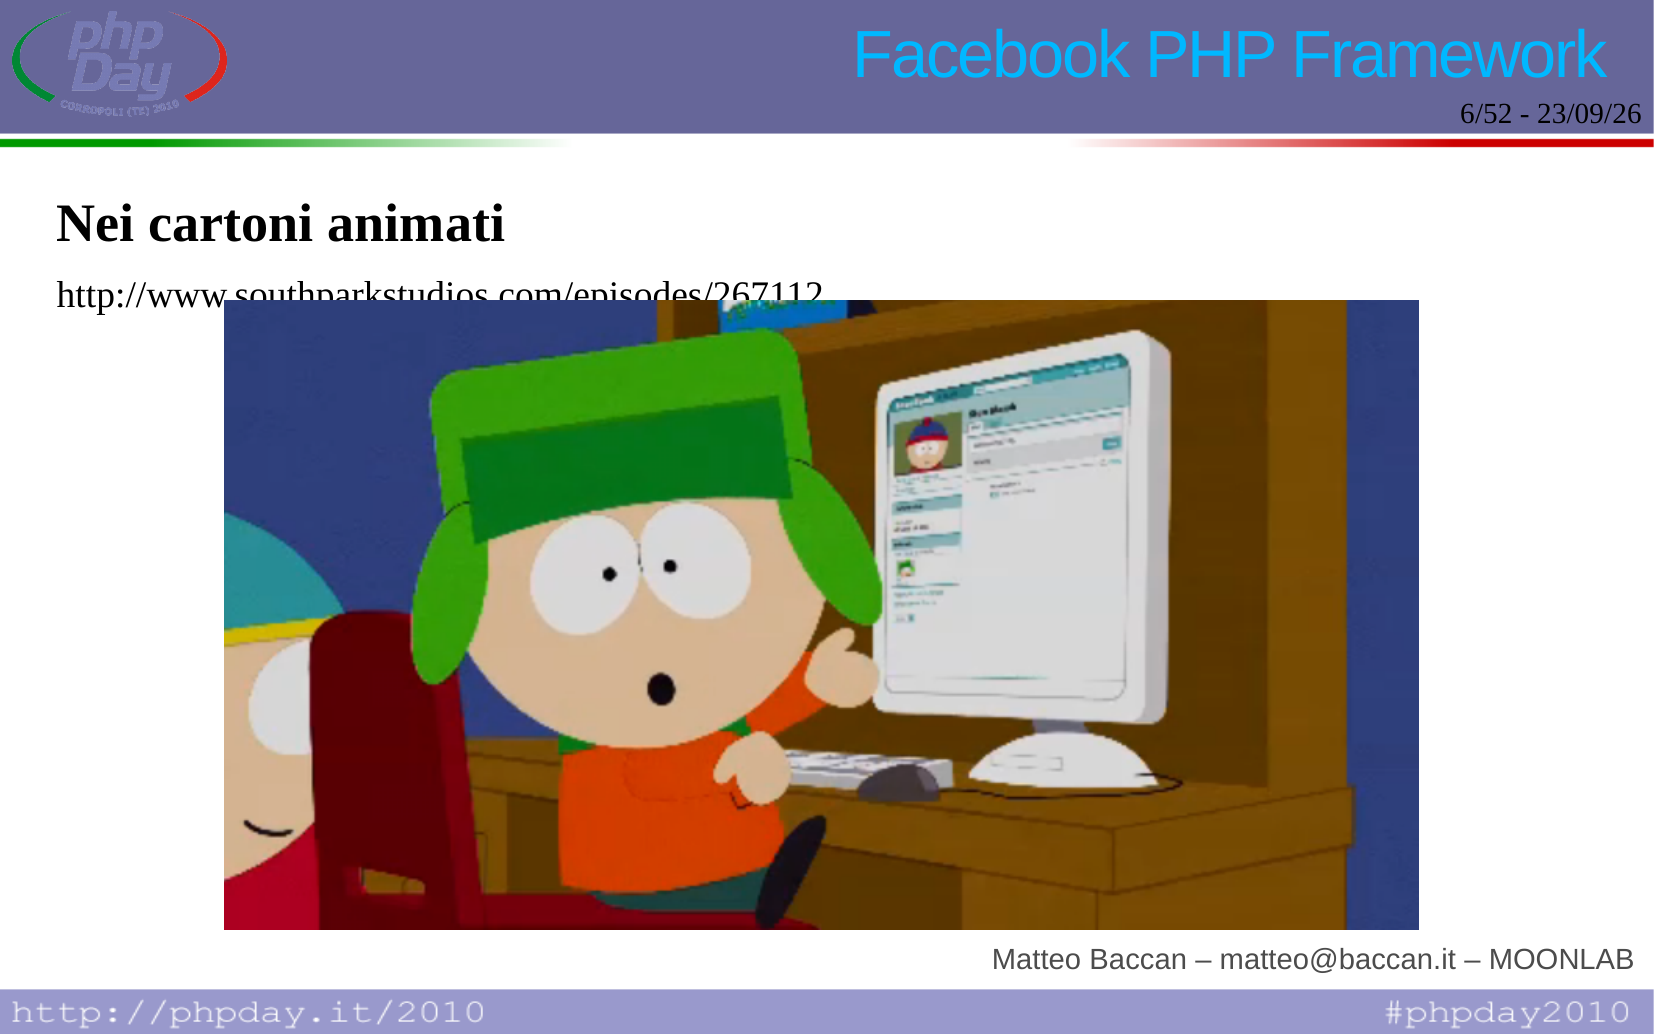

# Facebook PHP Framework
6
Nei cartoni animati
http://www.southparkstudios.com/episodes/267112